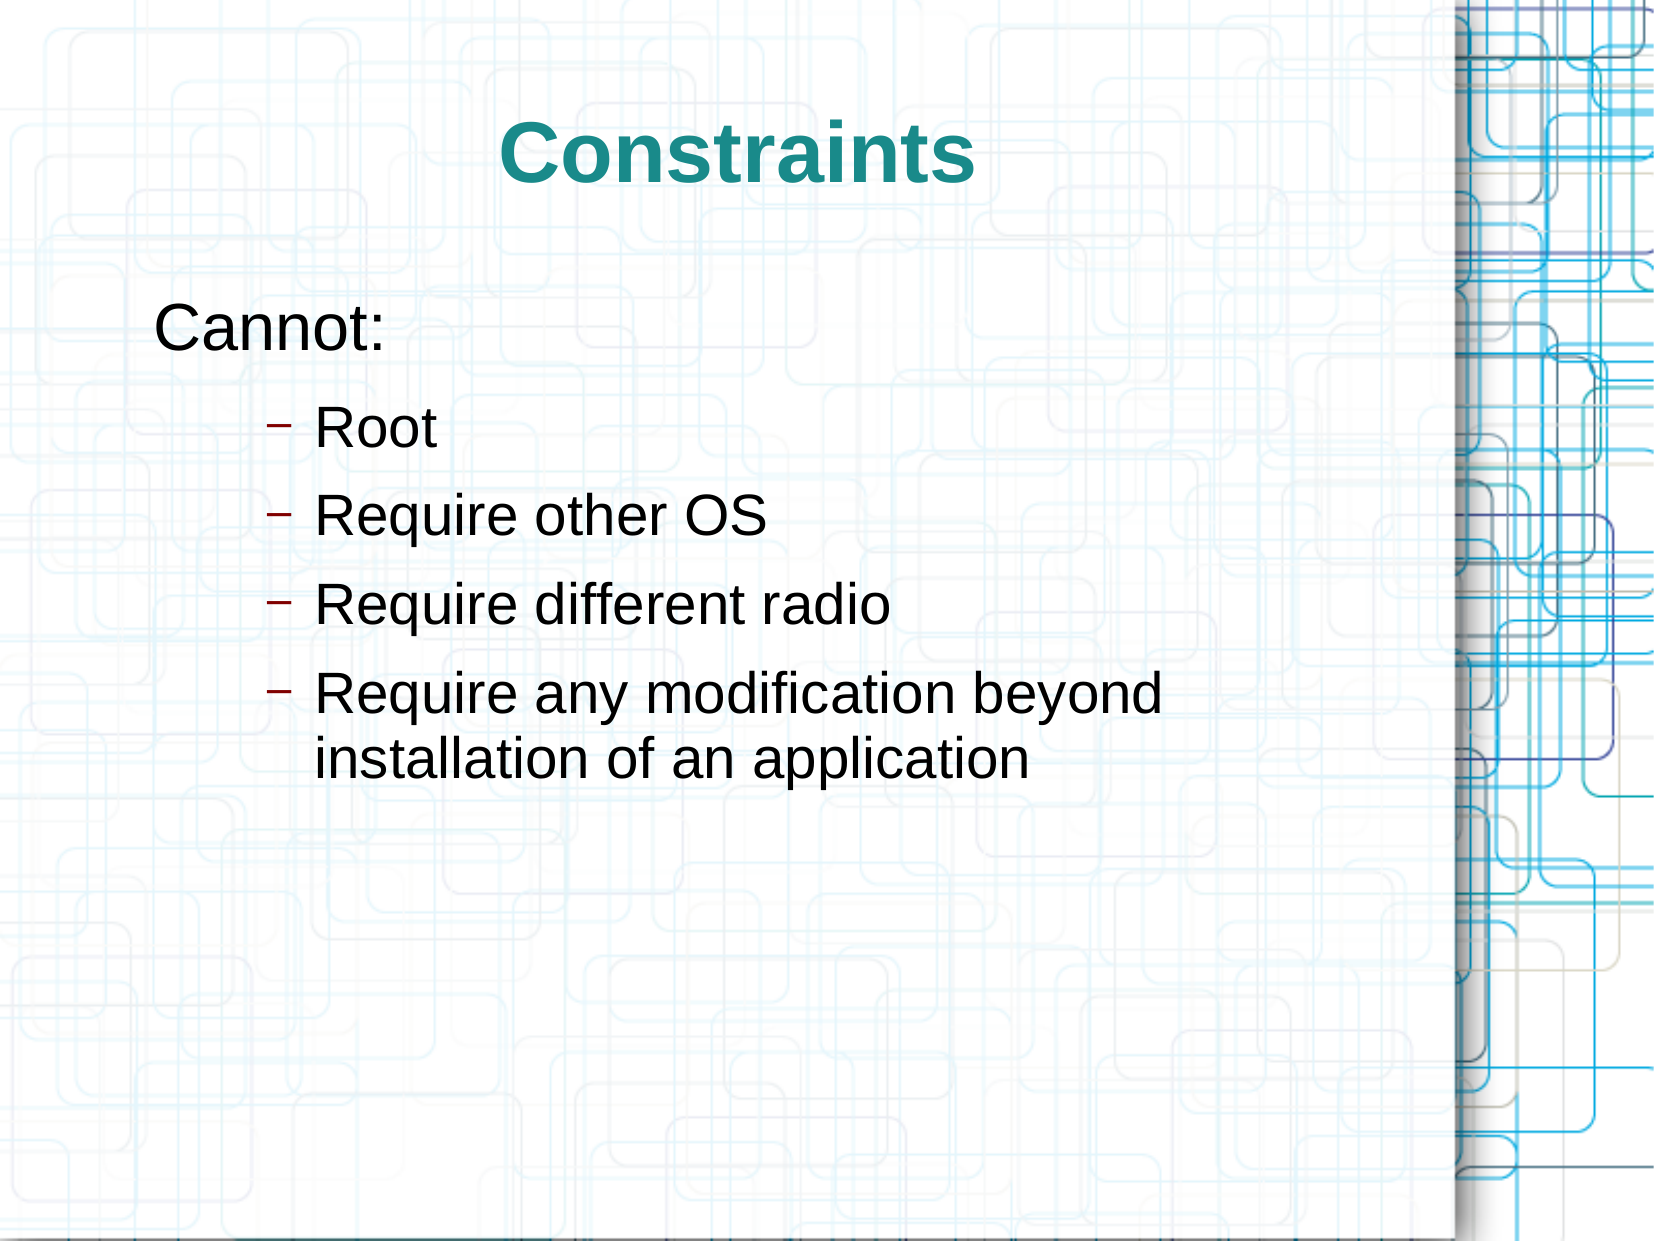

# Constraints
Cannot:
Root
Require other OS
Require different radio
Require any modification beyond installation of an application